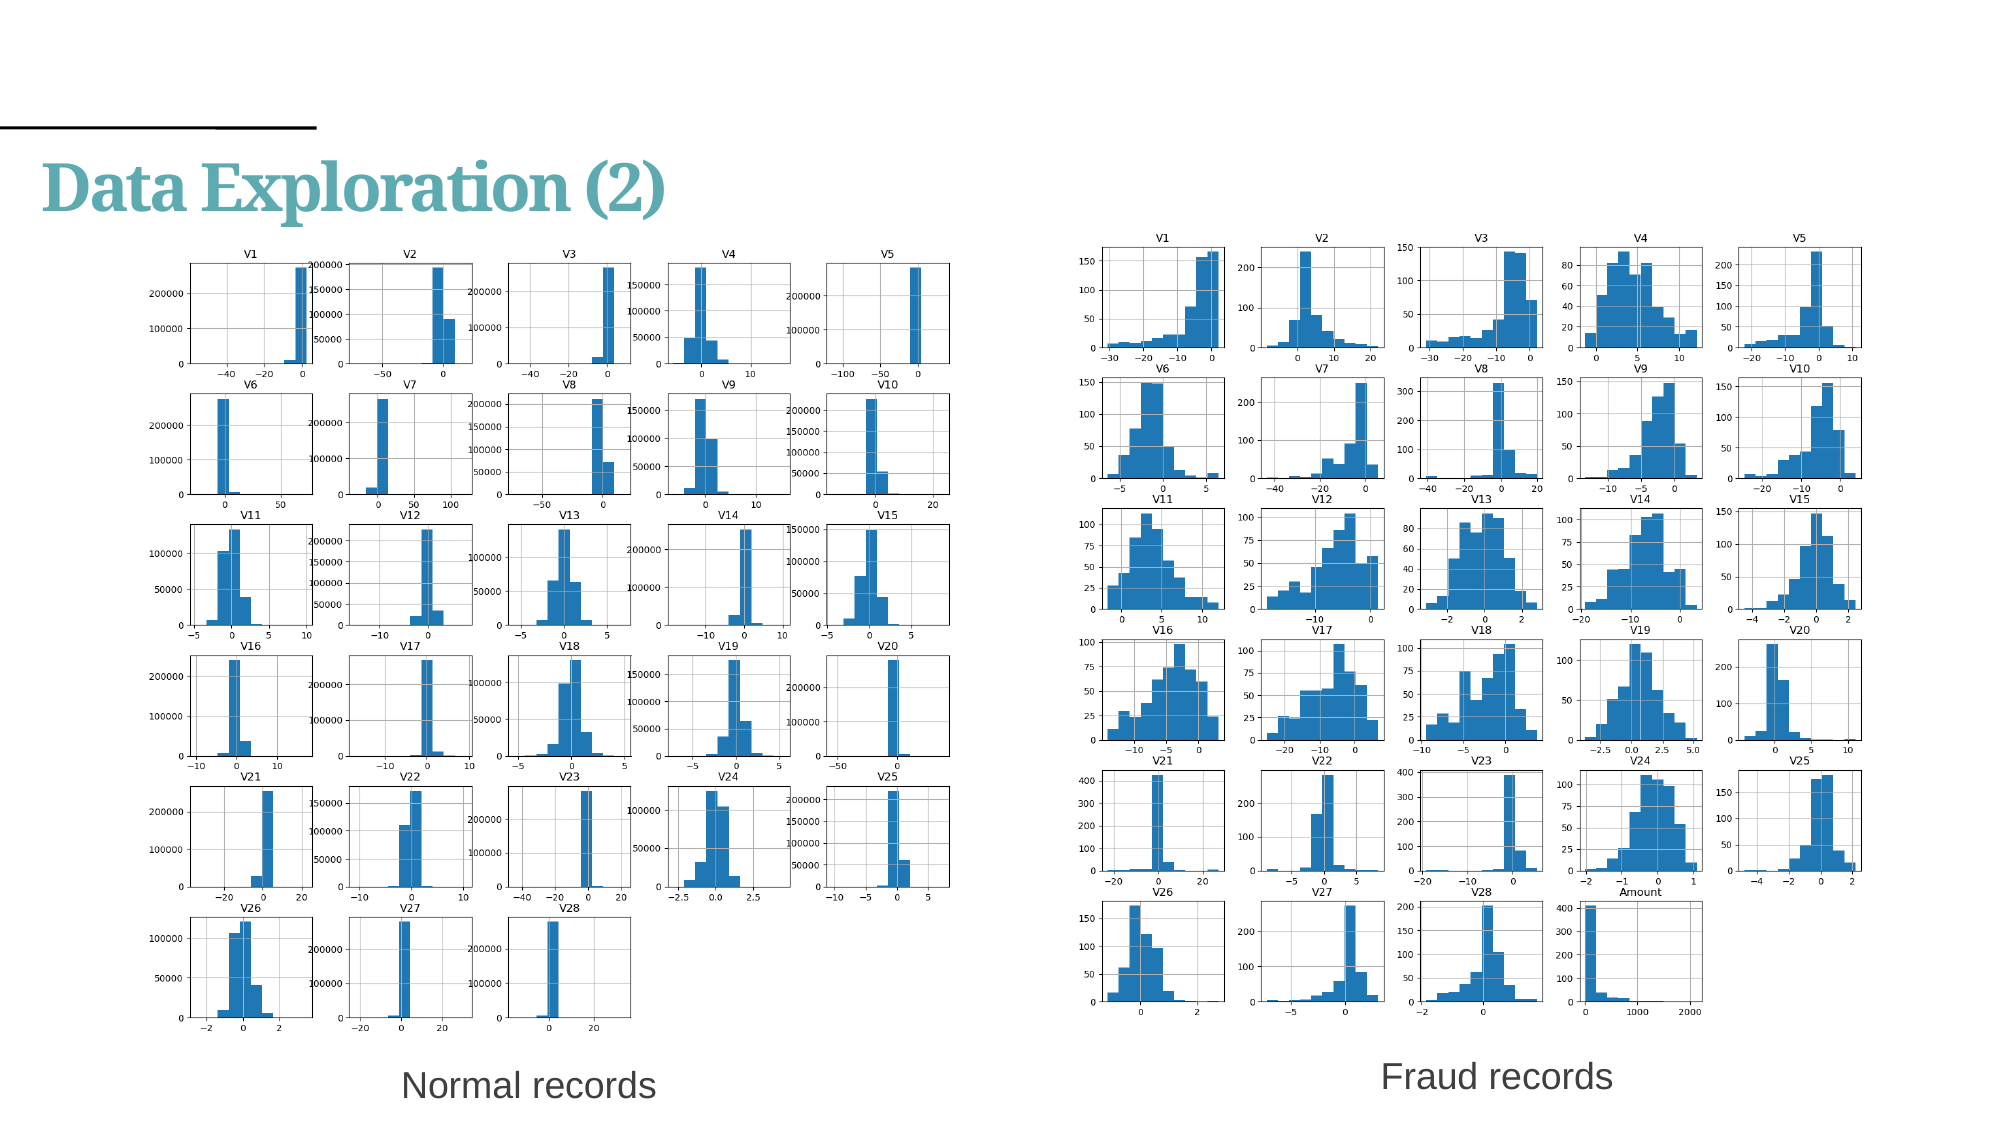

# Data Exploration (2)
Fraud records
Normal records